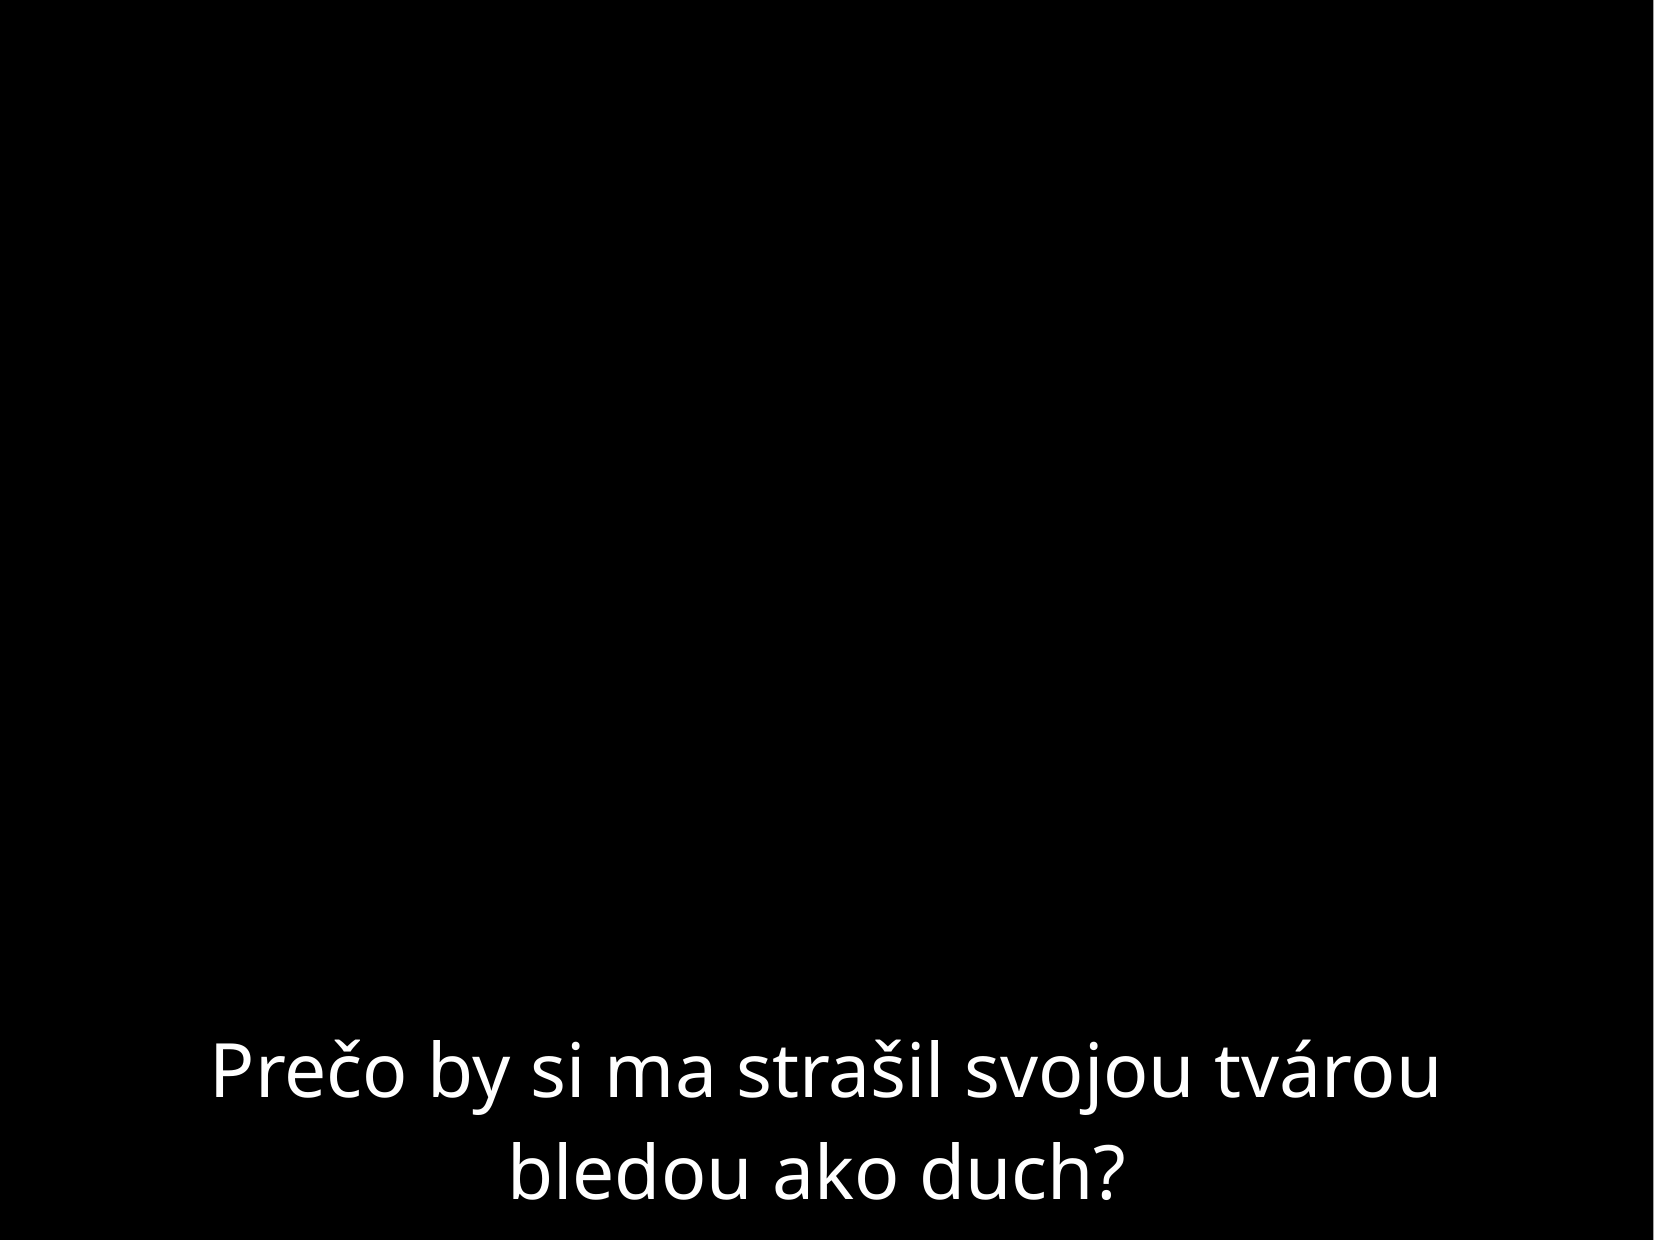

# Prečo by si ma strašil svojou tvárou bledou ako duch?